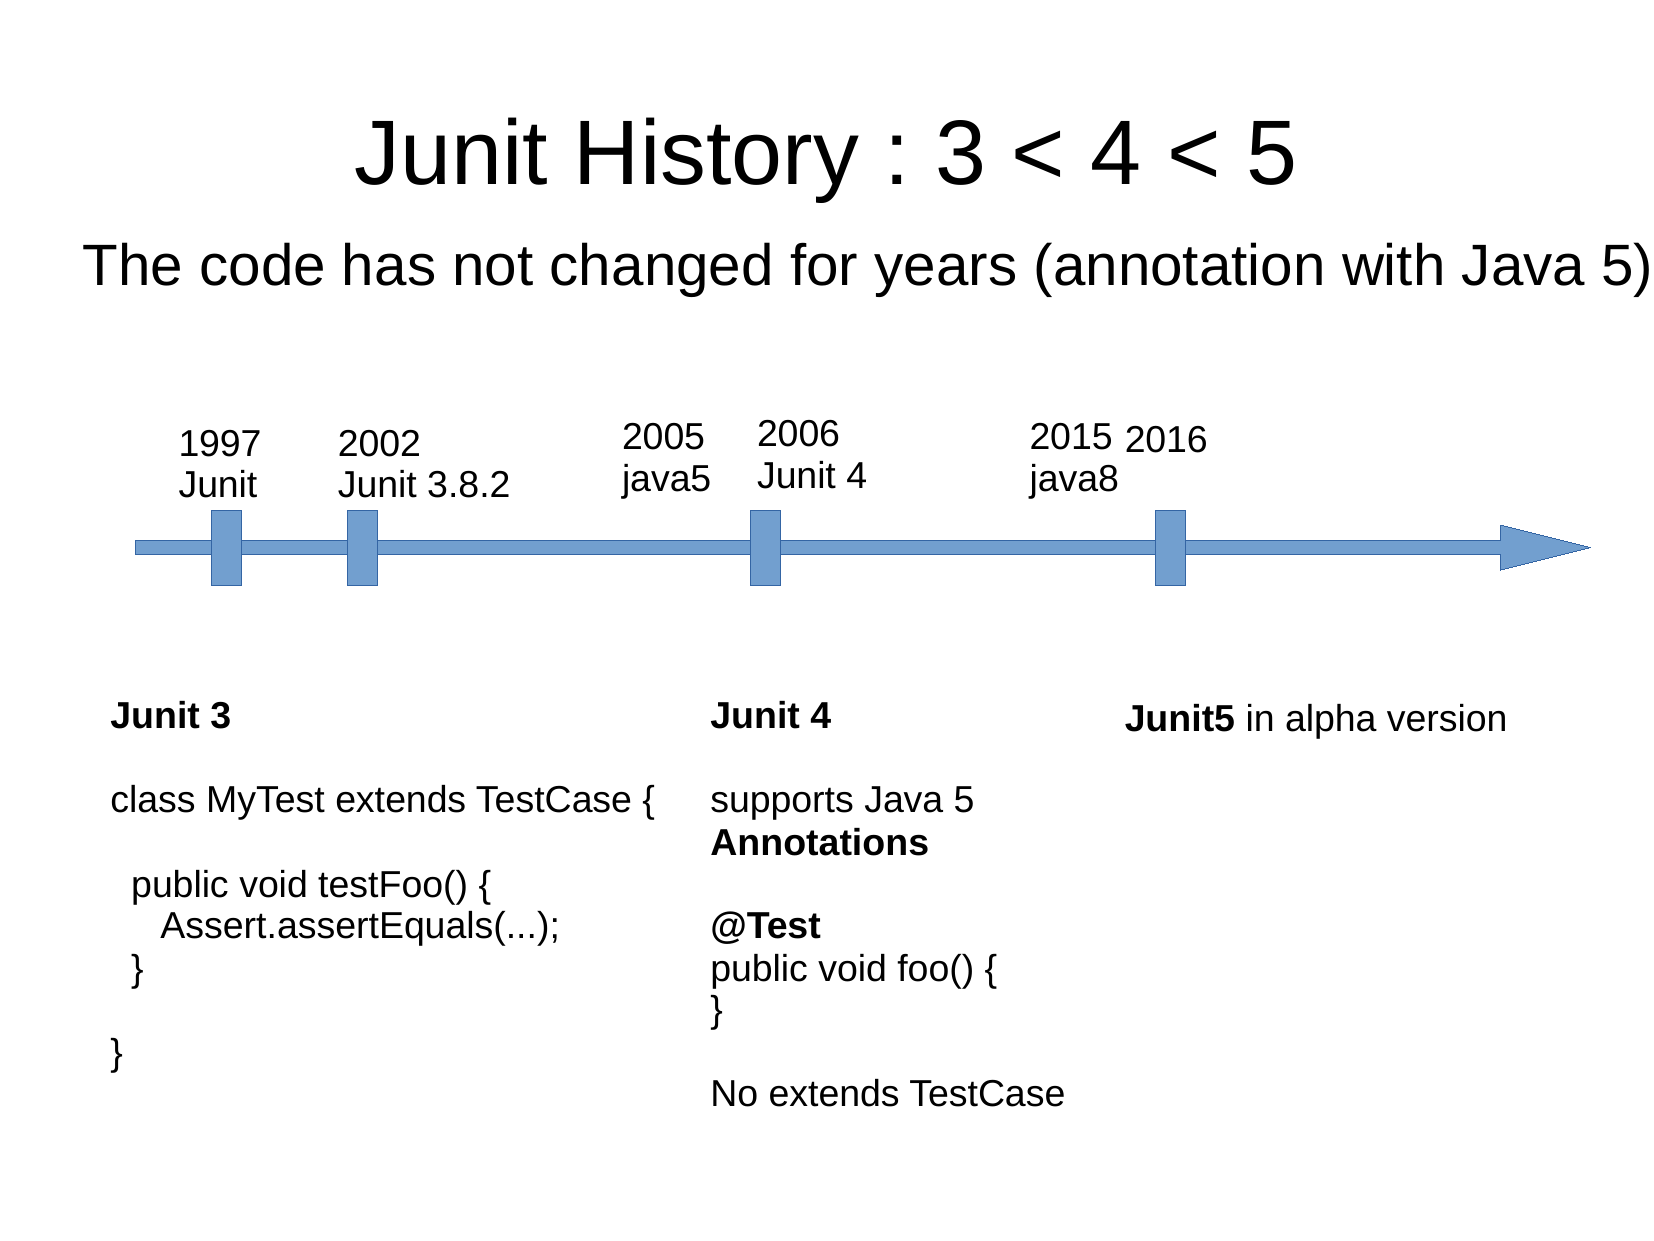

# Junit History : 3 < 4 < 5
The code has not changed for years (annotation with Java 5)
2006
Junit 4
2005
java5
2015
java8
2016
2002
Junit 3.8.2
1997
Junit
Junit 3
class MyTest extends TestCase {
 public void testFoo() {
 Assert.assertEquals(...);
 }
}
Junit 4
supports Java 5
Annotations
@Test
public void foo() {
}
No extends TestCase
Junit5 in alpha version